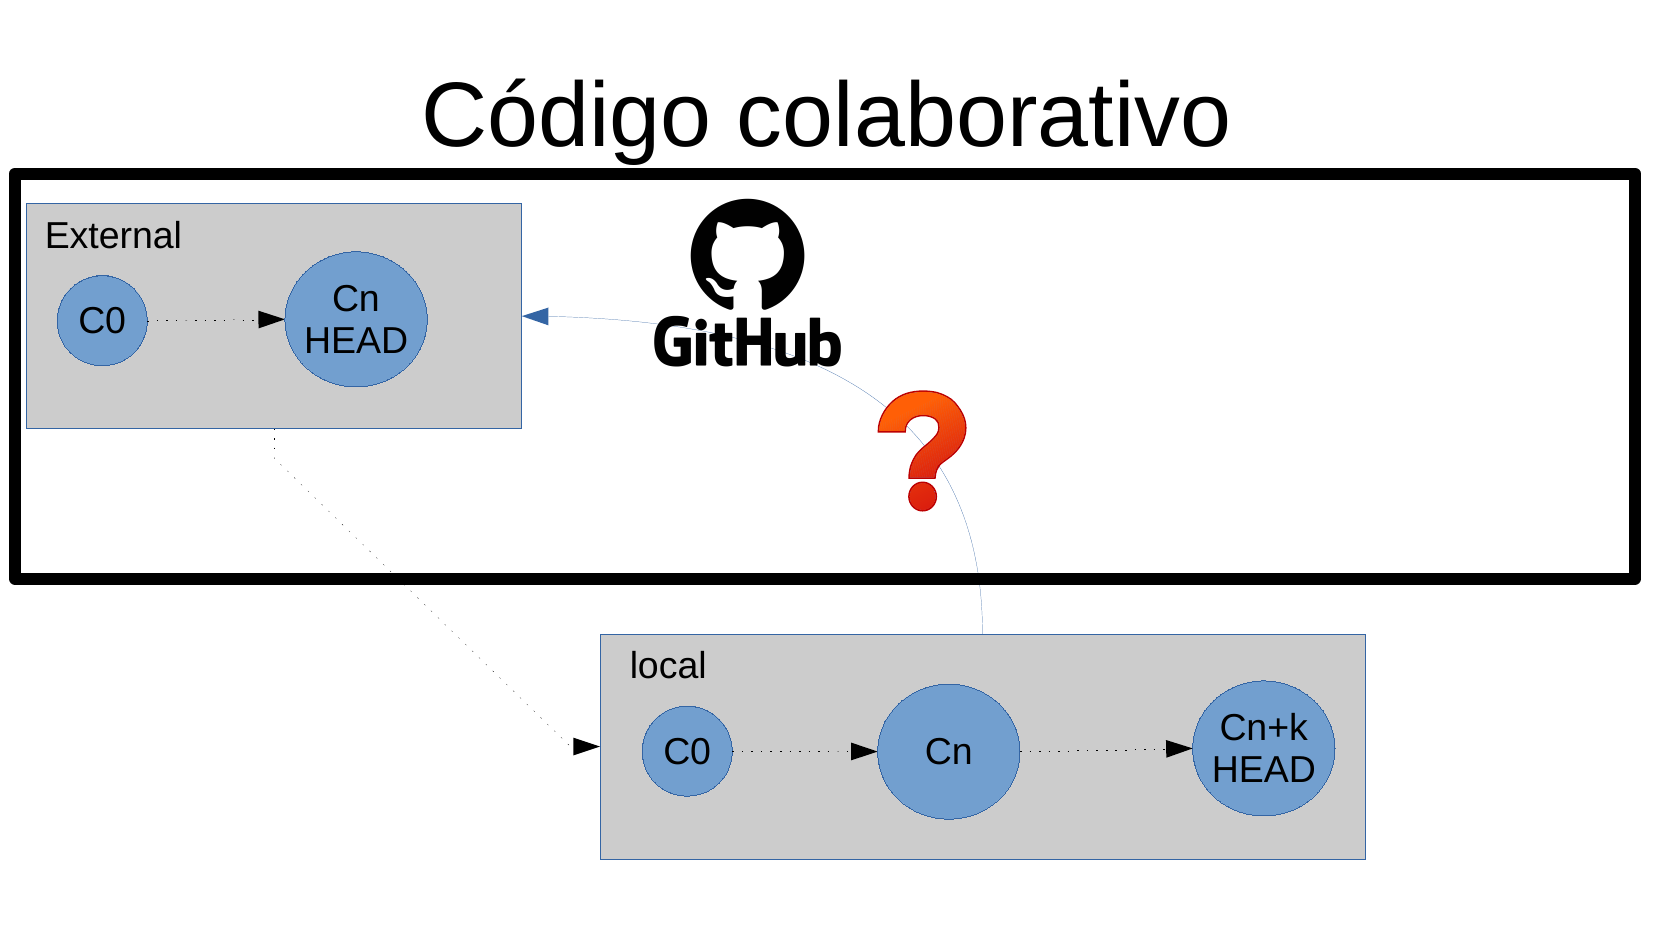

# Código colaborativo
External
Cn
HEAD
C0
C0
local
Cn+k
HEAD
Cn
C0
C0